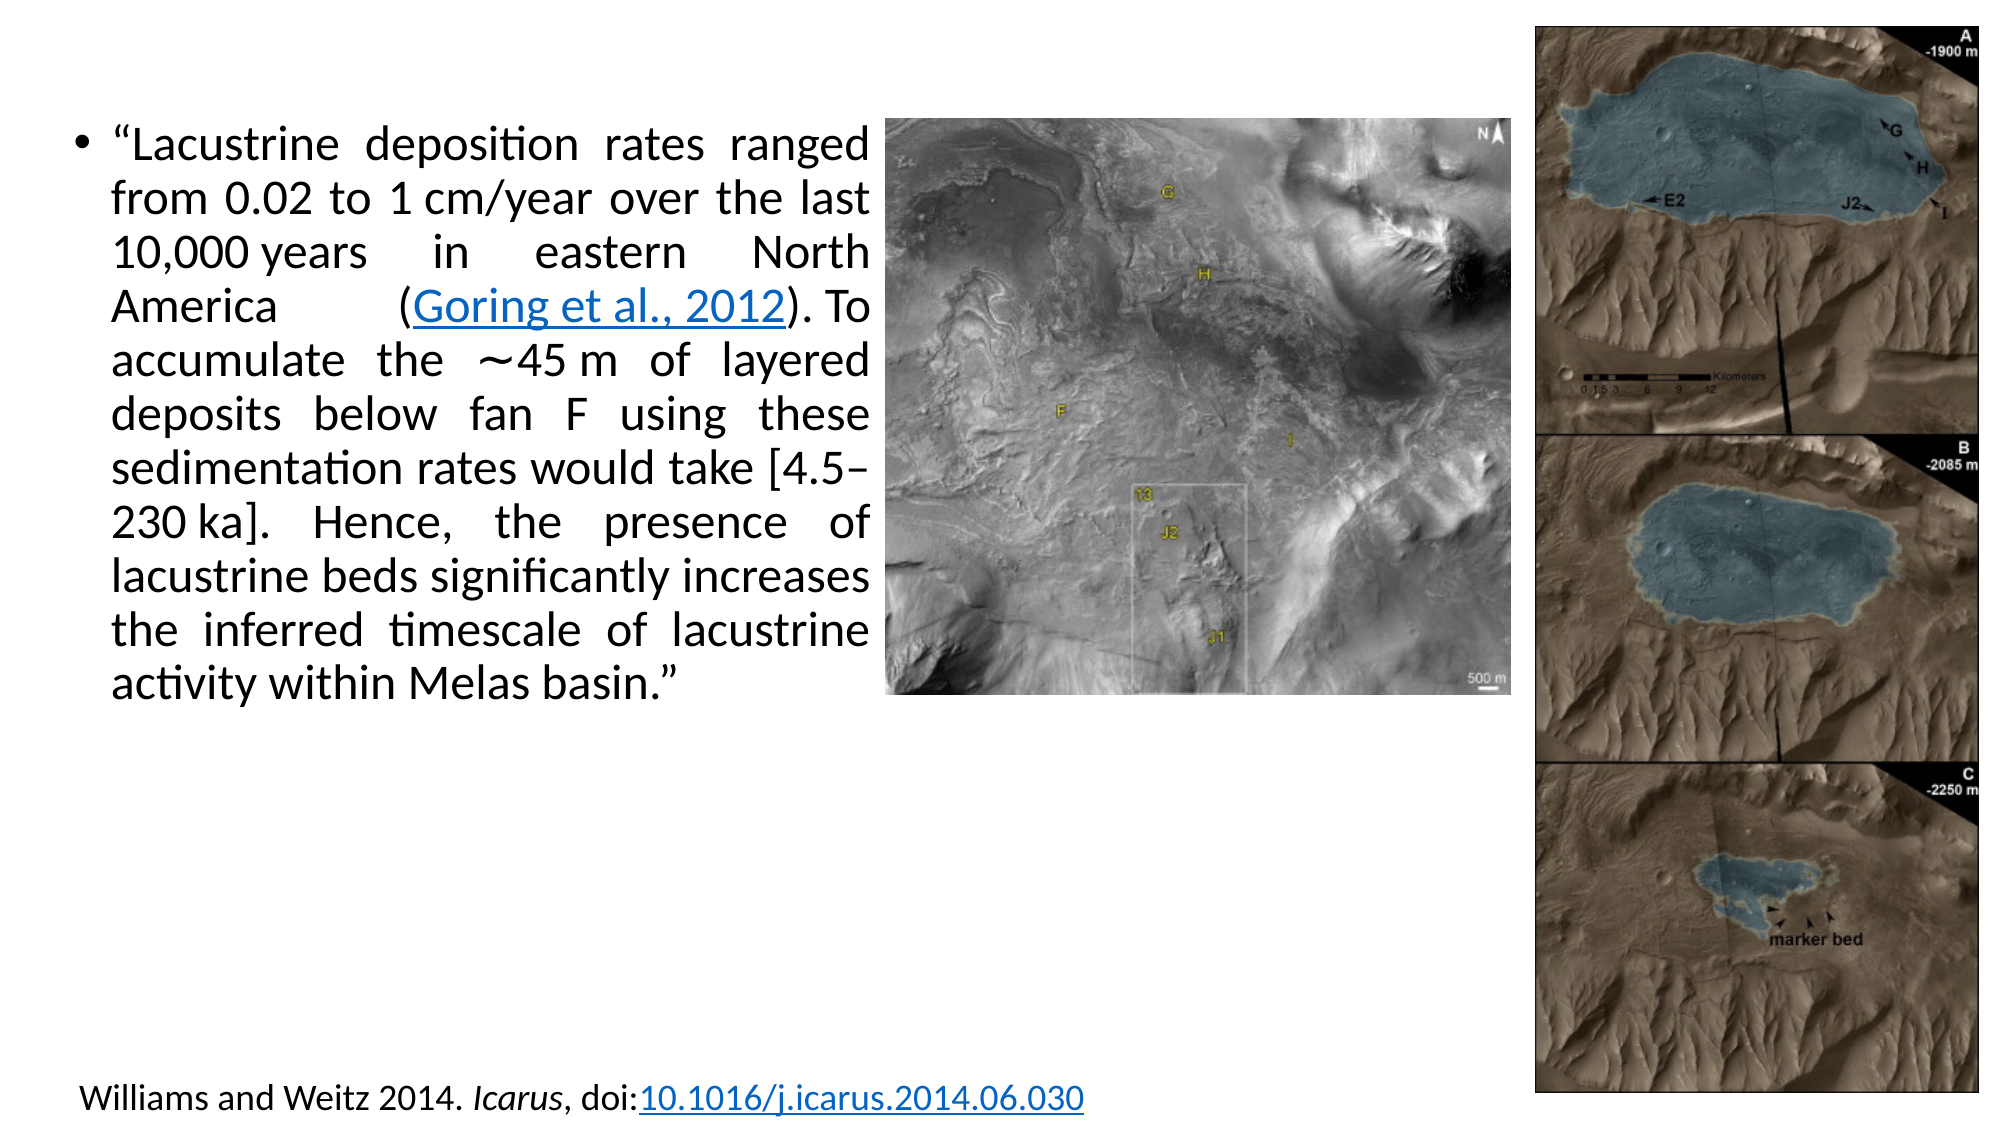

“Lacustrine deposition rates ranged from 0.02 to 1 cm/year over the last 10,000 years in eastern North America (Goring et al., 2012). To accumulate the ∼45 m of layered deposits below fan F using these sedimentation rates would take [4.5–230 ka]. Hence, the presence of lacustrine beds significantly increases the inferred timescale of lacustrine activity within Melas basin.”
Williams and Weitz 2014. Icarus, doi:10.1016/j.icarus.2014.06.030